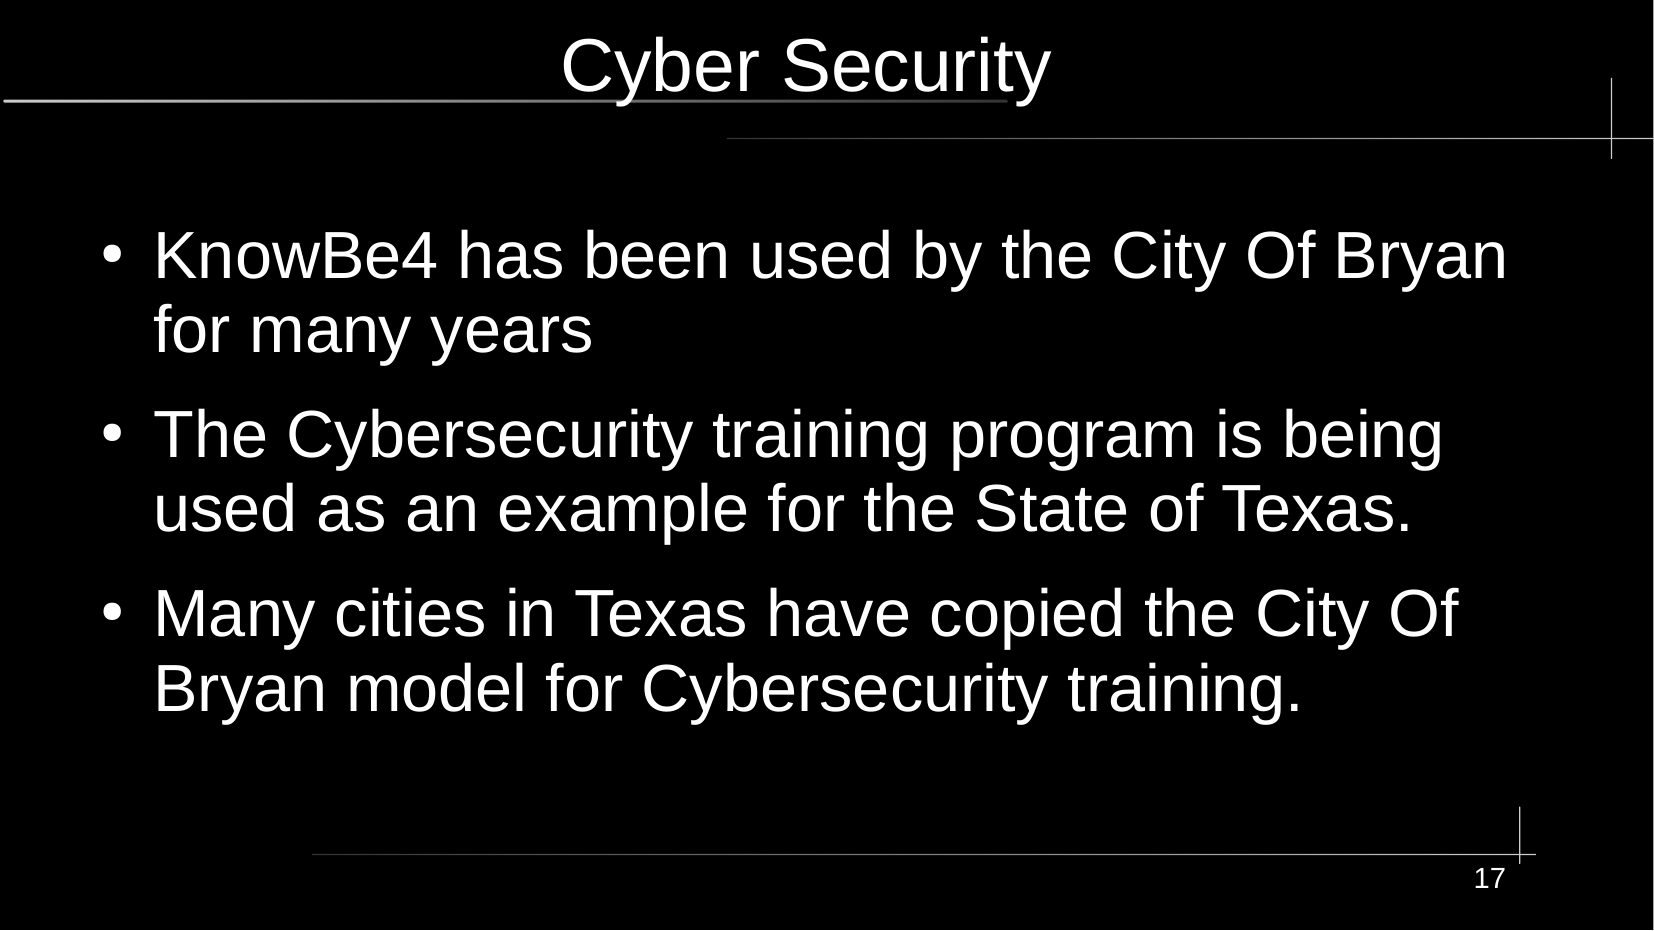

# Cyber Security
KnowBe4 has been used by the City Of Bryan for many years
The Cybersecurity training program is being used as an example for the State of Texas.
Many cities in Texas have copied the City Of Bryan model for Cybersecurity training.
17